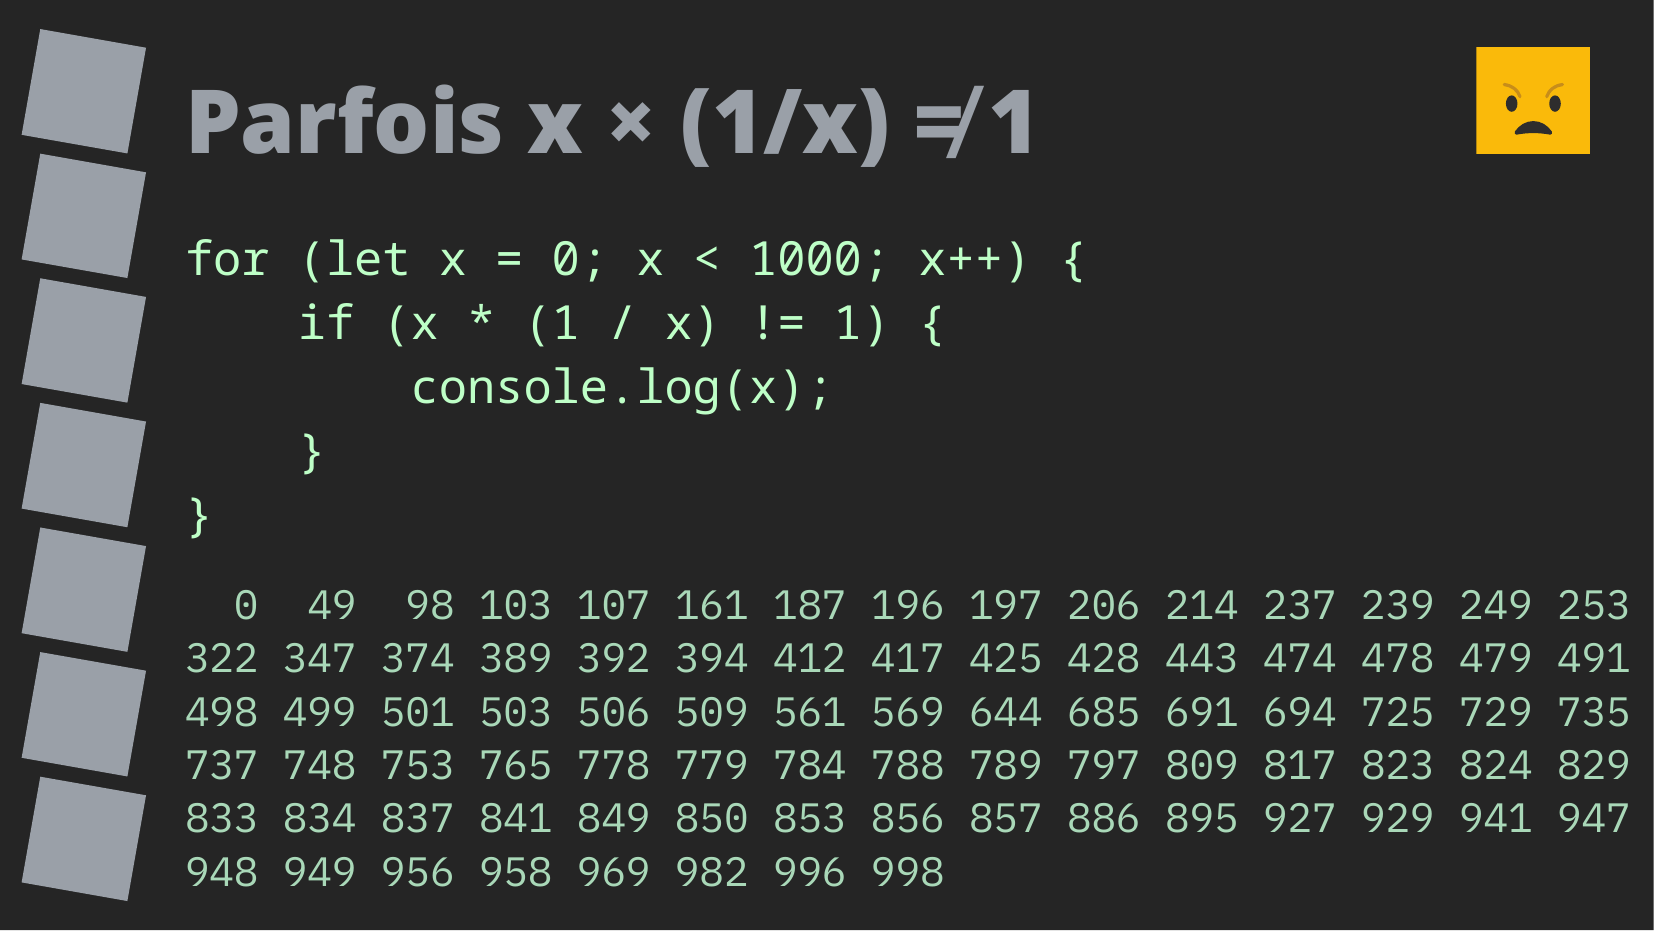

# Parfois x × (1/x) ≠ 1
for (let x = 0; x < 1000; x++) {
 if (x * (1 / x) != 1) {
 console.log(x);
 }
}
 0 49 98 103 107 161 187 196 197 206 214 237 239 249 253 322 347 374 389 392 394 412 417 425 428 443 474 478 479 491 498 499 501 503 506 509 561 569 644 685 691 694 725 729 735 737 748 753 765 778 779 784 788 789 797 809 817 823 824 829 833 834 837 841 849 850 853 856 857 886 895 927 929 941 947 948 949 956 958 969 982 996 998